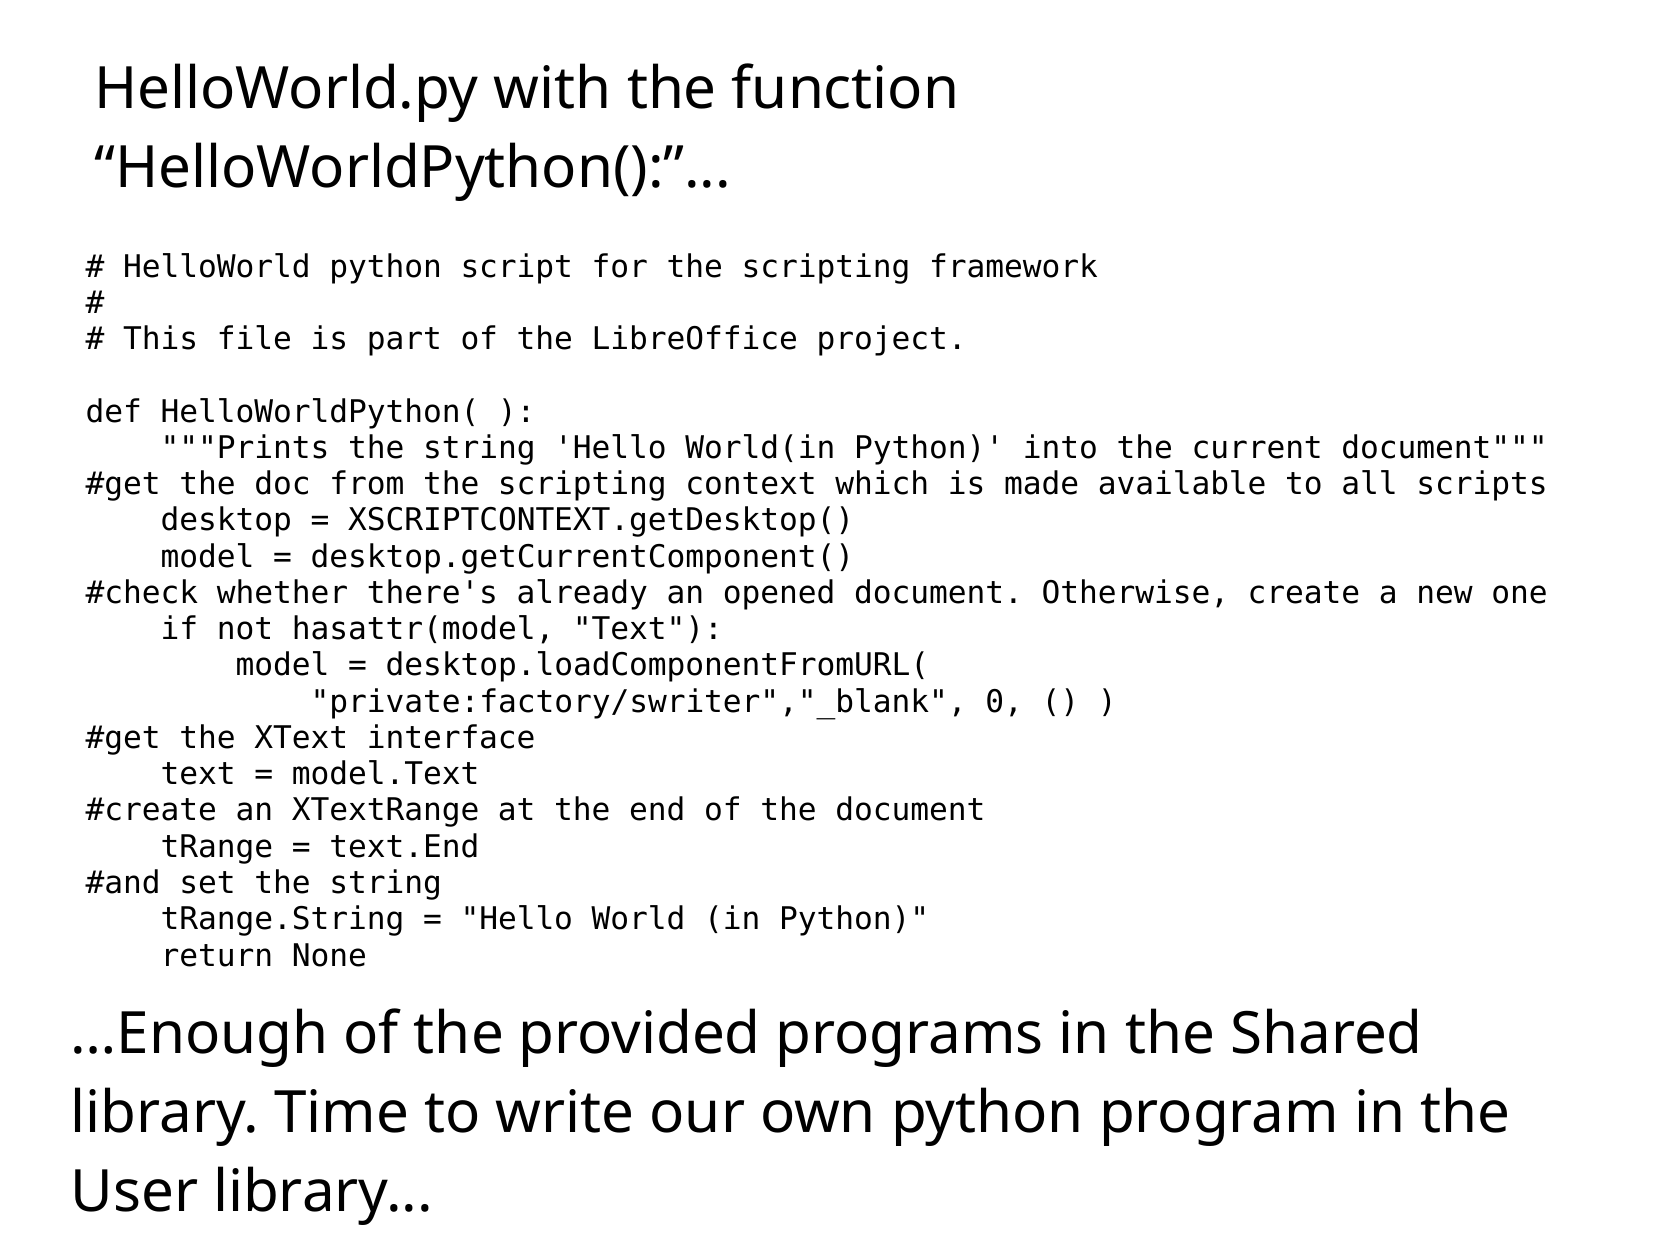

# HelloWorld.py with the function “HelloWorldPython():”...
# HelloWorld python script for the scripting framework
#
# This file is part of the LibreOffice project.
def HelloWorldPython( ):
 """Prints the string 'Hello World(in Python)' into the current document"""
#get the doc from the scripting context which is made available to all scripts
 desktop = XSCRIPTCONTEXT.getDesktop()
 model = desktop.getCurrentComponent()
#check whether there's already an opened document. Otherwise, create a new one
 if not hasattr(model, "Text"):
 model = desktop.loadComponentFromURL(
 "private:factory/swriter","_blank", 0, () )
#get the XText interface
 text = model.Text
#create an XTextRange at the end of the document
 tRange = text.End
#and set the string
 tRange.String = "Hello World (in Python)"
 return None
…Enough of the provided programs in the Shared library. Time to write our own python program in the User library...